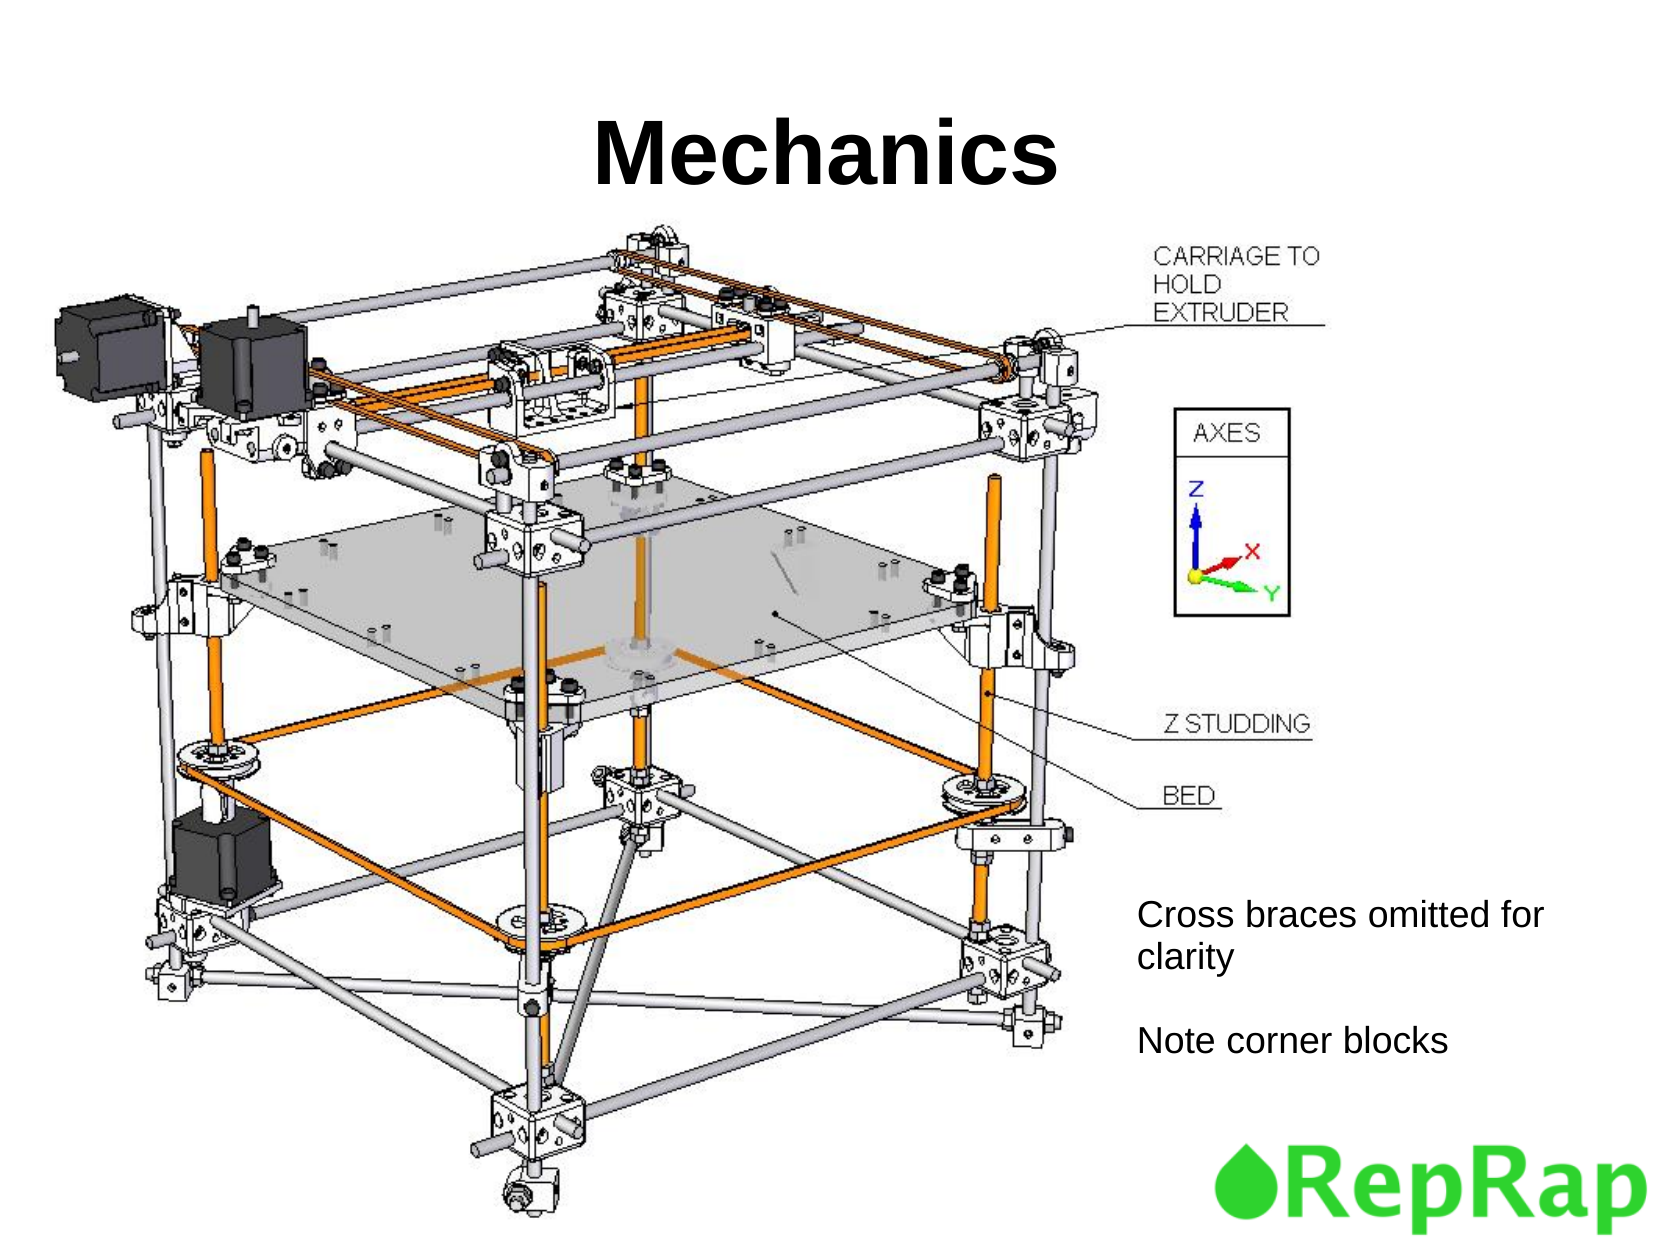

# Mechanics
Cross braces omitted for clarity
Note corner blocks